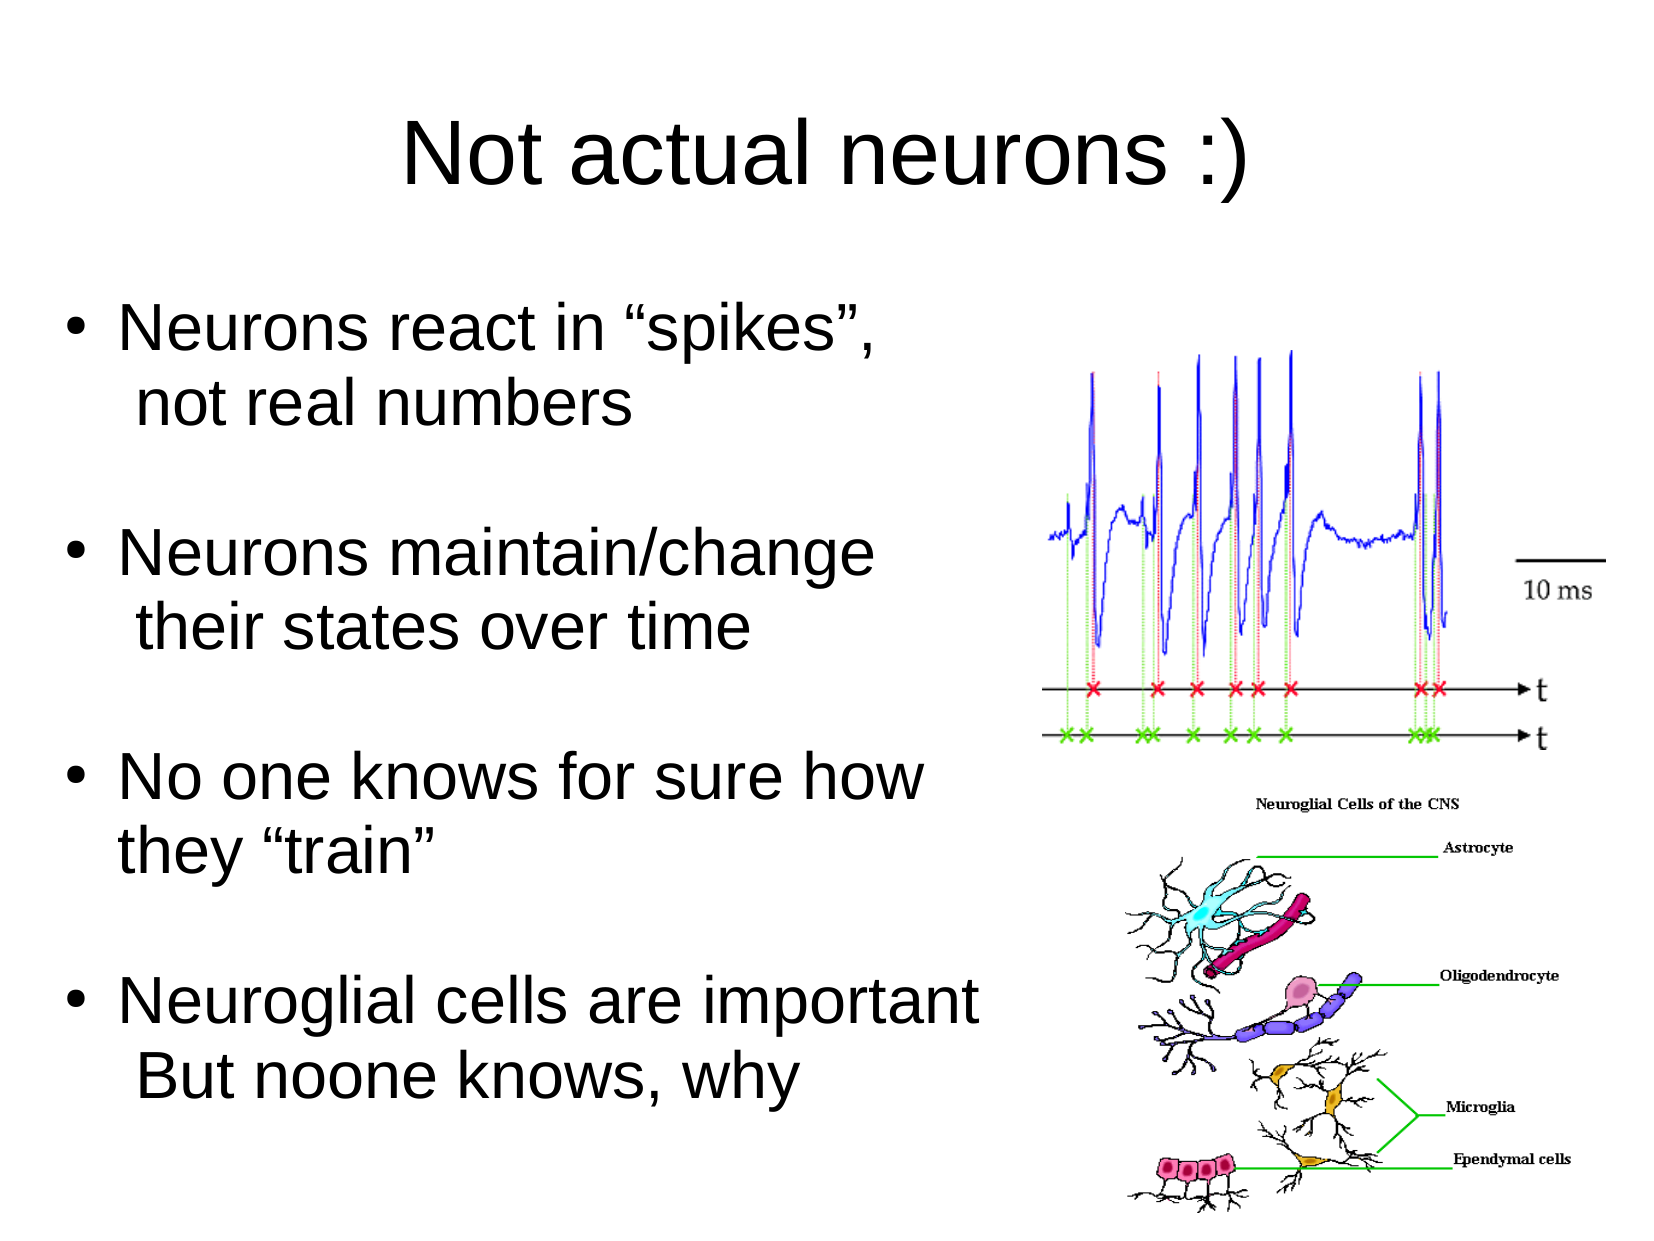

# Not actual neurons :)
 Neurons react in “spikes”,
not real numbers
 Neurons maintain/change
their states over time
 No one knows for sure how
 they “train”
 Neuroglial cells are important
But noone knows, why
22